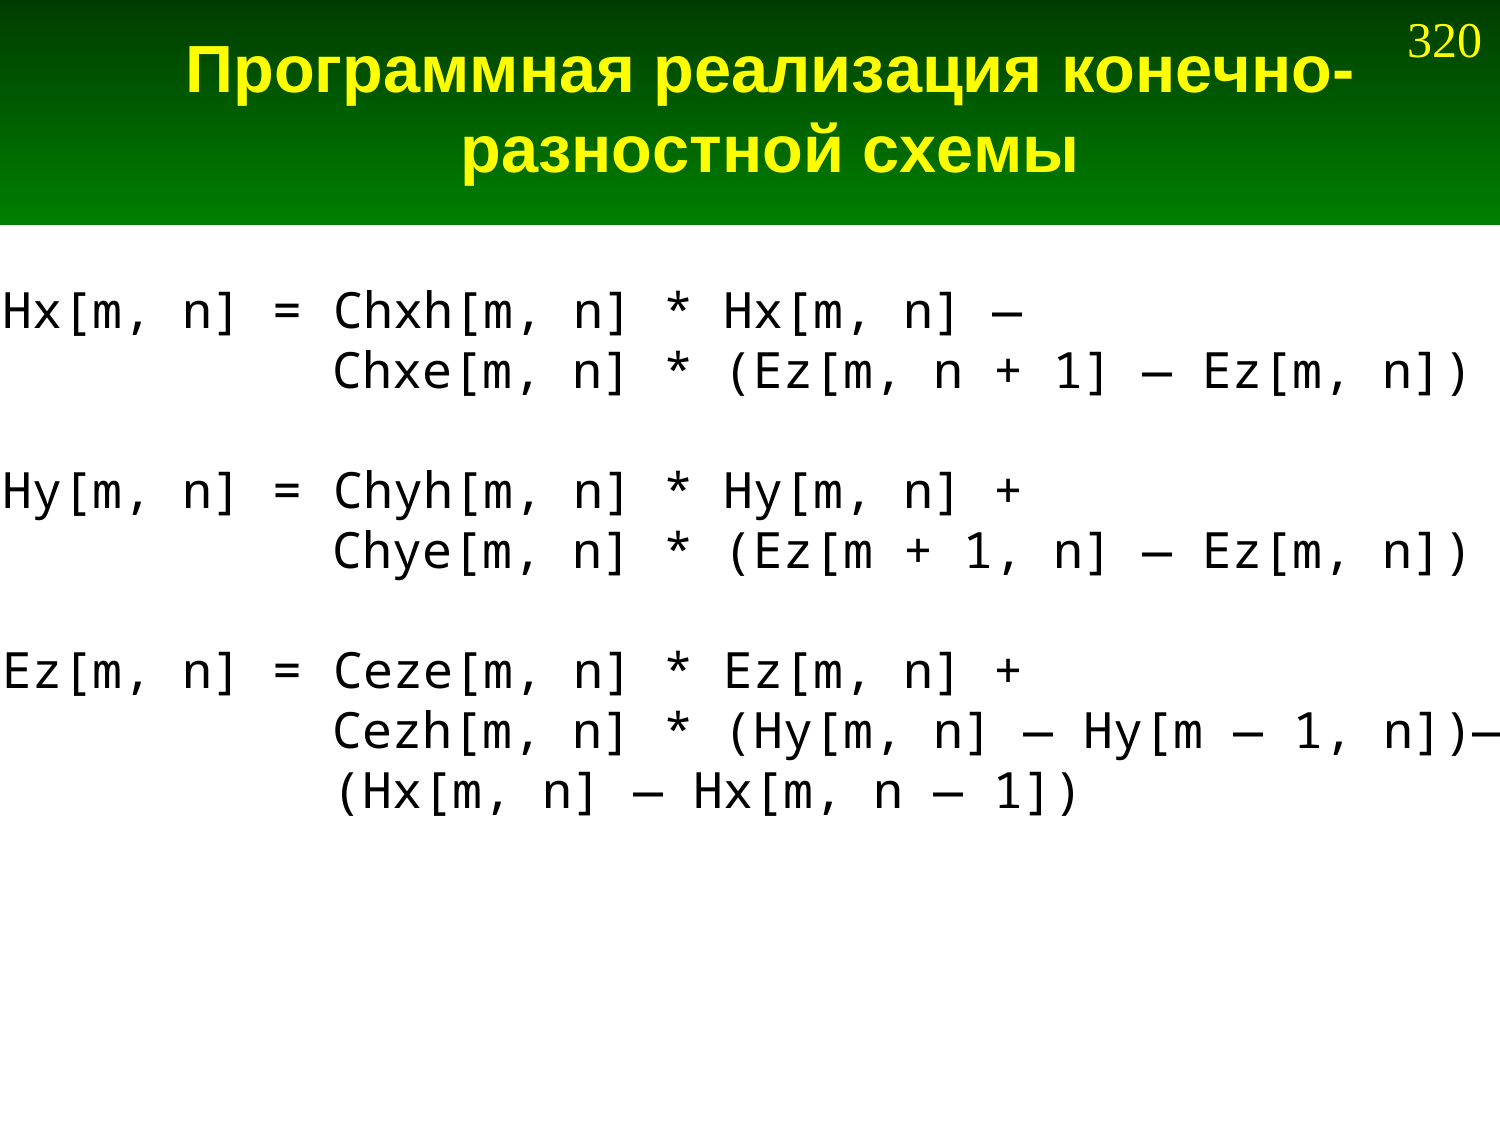

# Программная реализация конечно-разностной схемы
Hx[m, n] = Chxh[m, n] * Hx[m, n] —
	 Chxe[m, n] * (Ez[m, n + 1] — Ez[m, n])
Hy[m, n] = Chyh[m, n] * Hy[m, n] +
	 Chye[m, n] * (Ez[m + 1, n] — Ez[m, n])
Ez[m, n] = Ceze[m, n] * Ez[m, n] +
	 Cezh[m, n] * (Hy[m, n] — Hy[m — 1, n])—
	 (Hx[m, n] — Hx[m, n — 1])